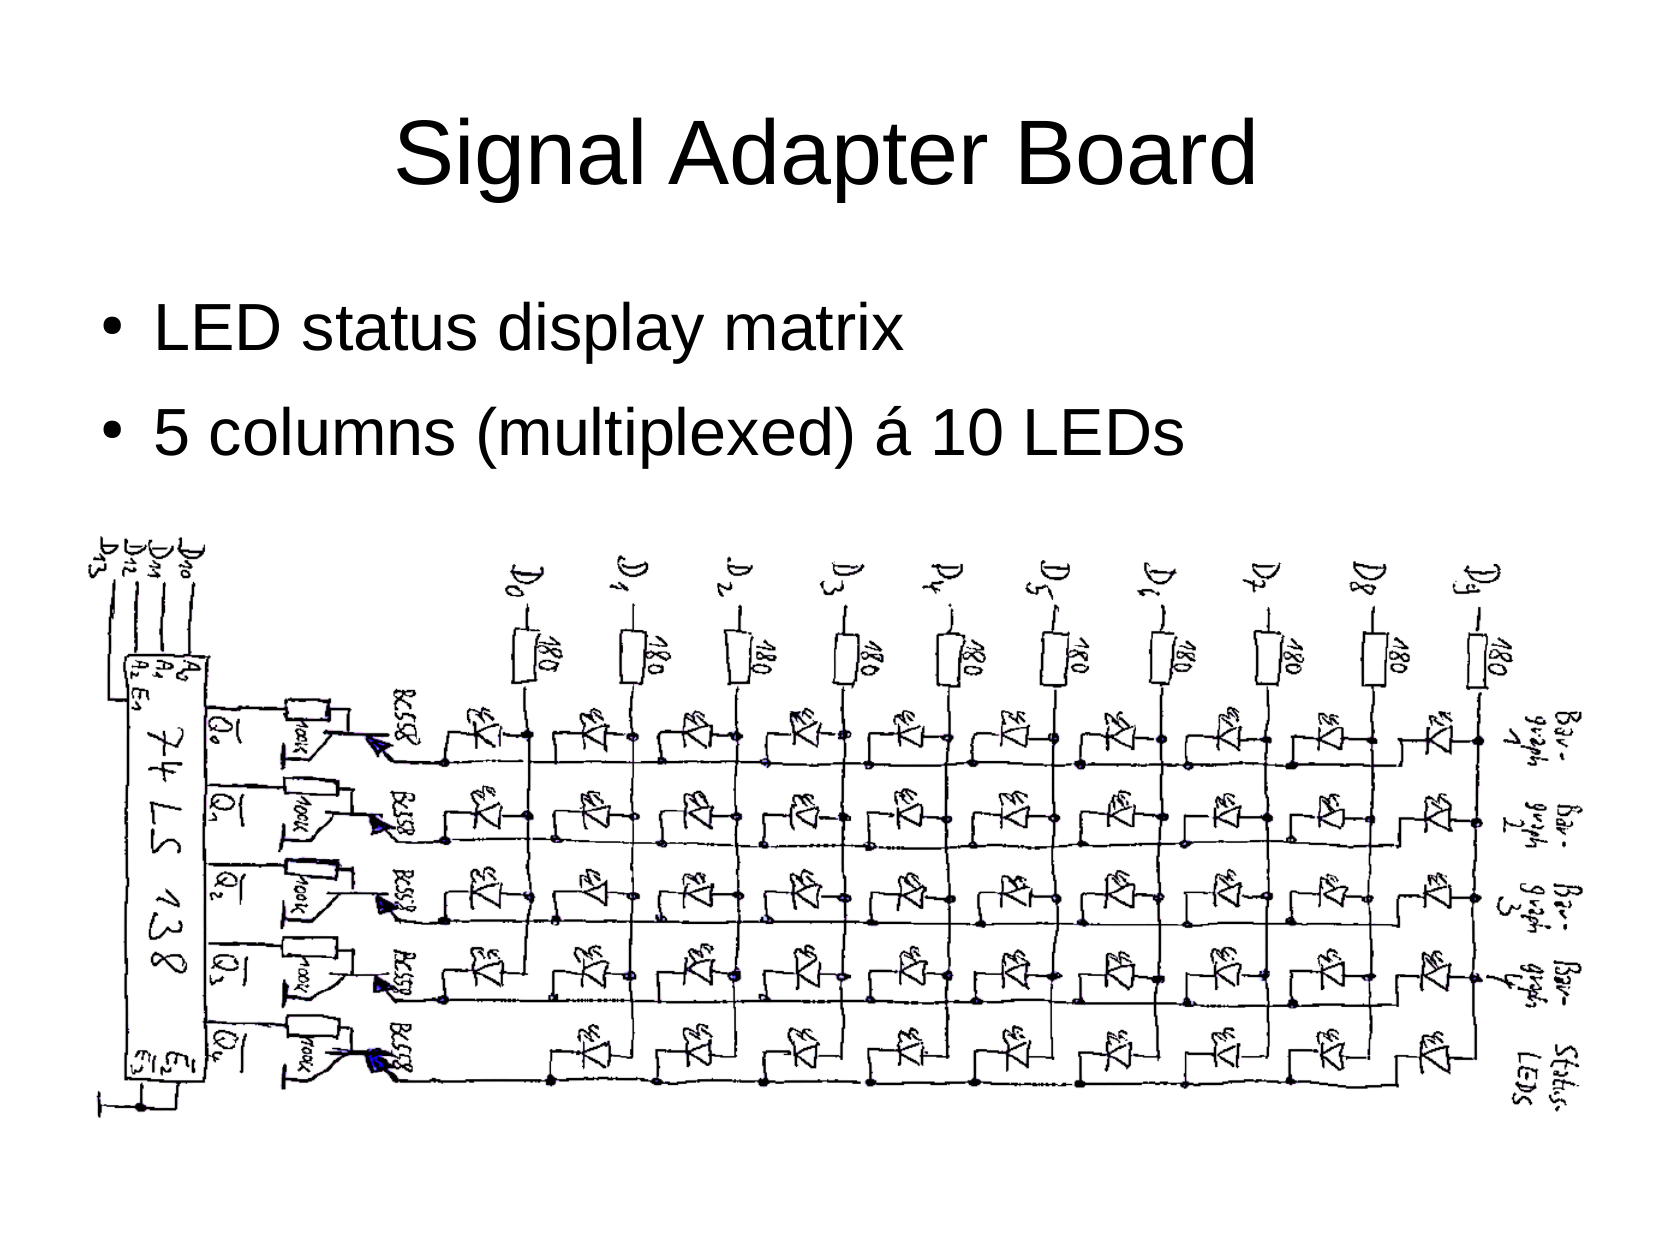

# Signal Adapter Board
LED status display matrix
5 columns (multiplexed) á 10 LEDs